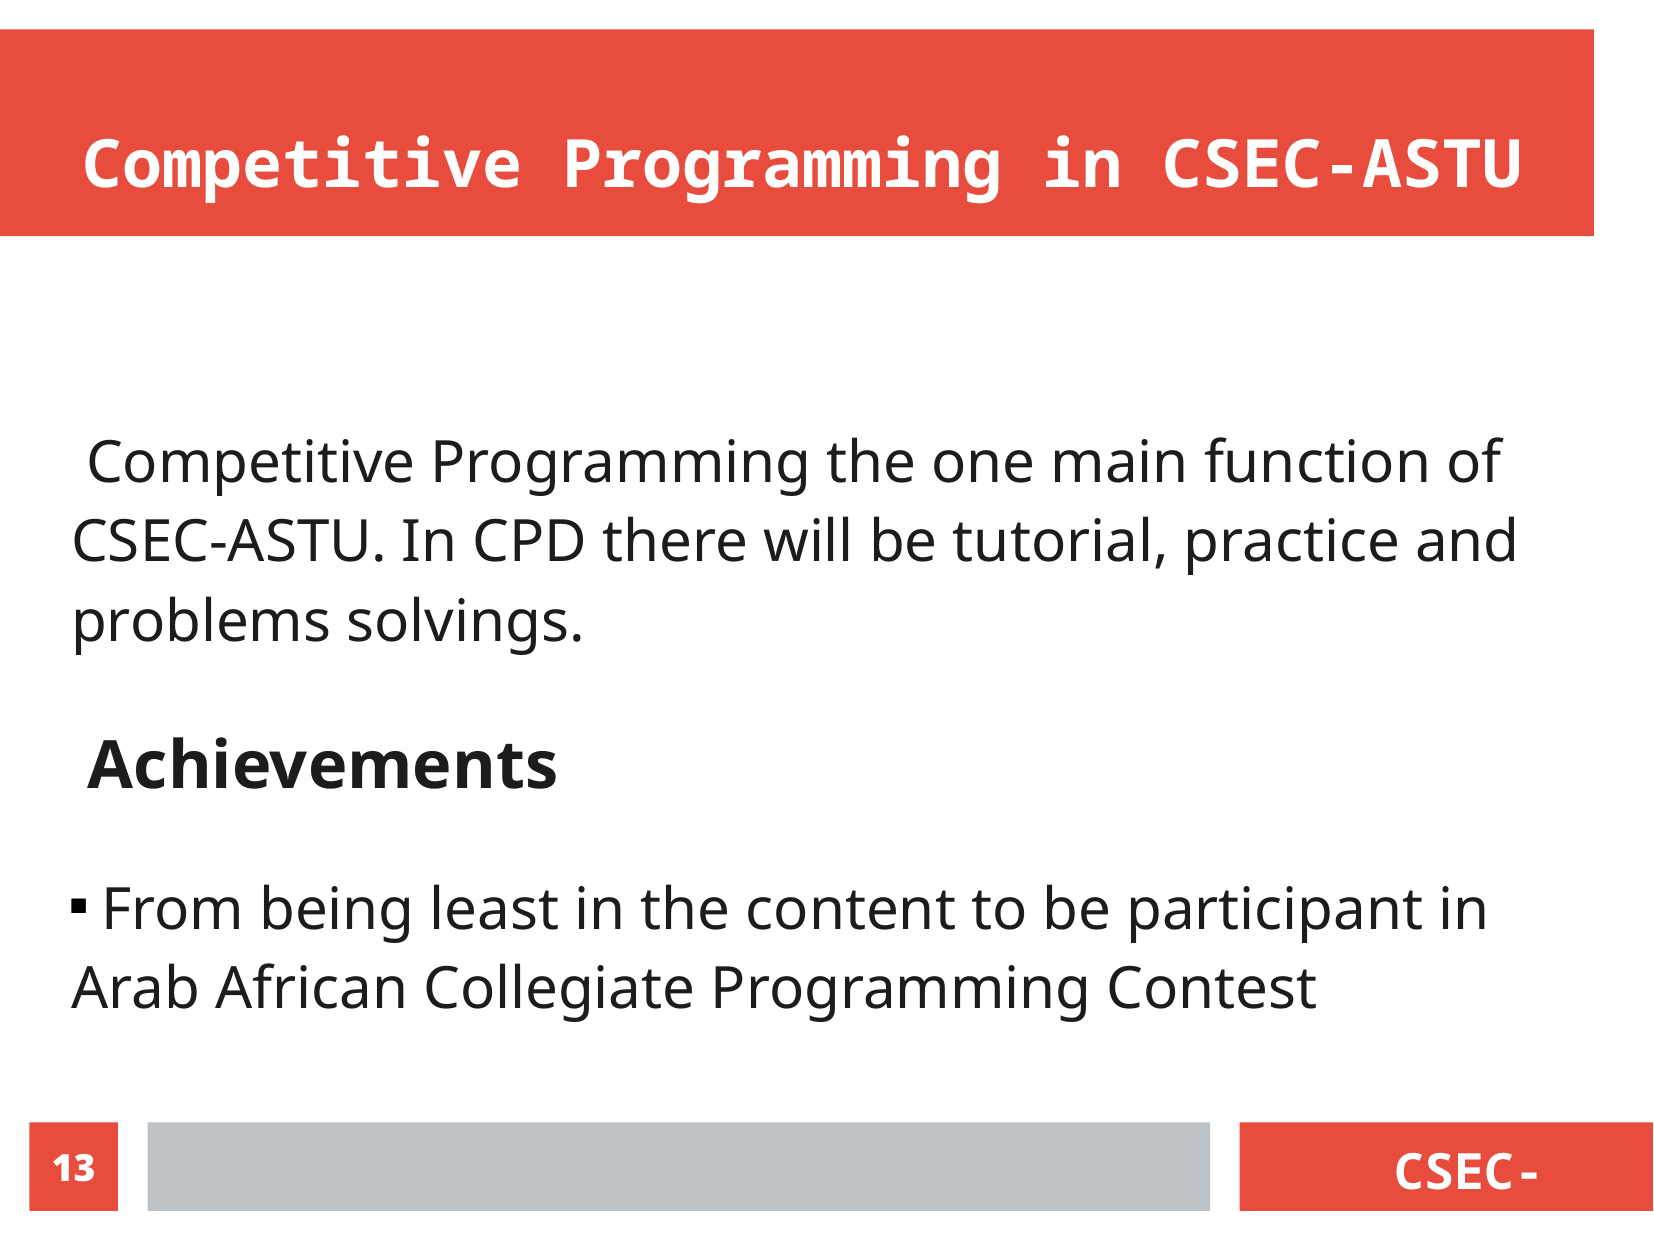

# Competitive Programming in CSEC-ASTU
Competitive Programming the one main function of CSEC-ASTU. In CPD there will be tutorial, practice and problems solvings.
Achievements
 From being least in the content to be participant in Arab African Collegiate Programming Contest
13
CSEC-ASTU